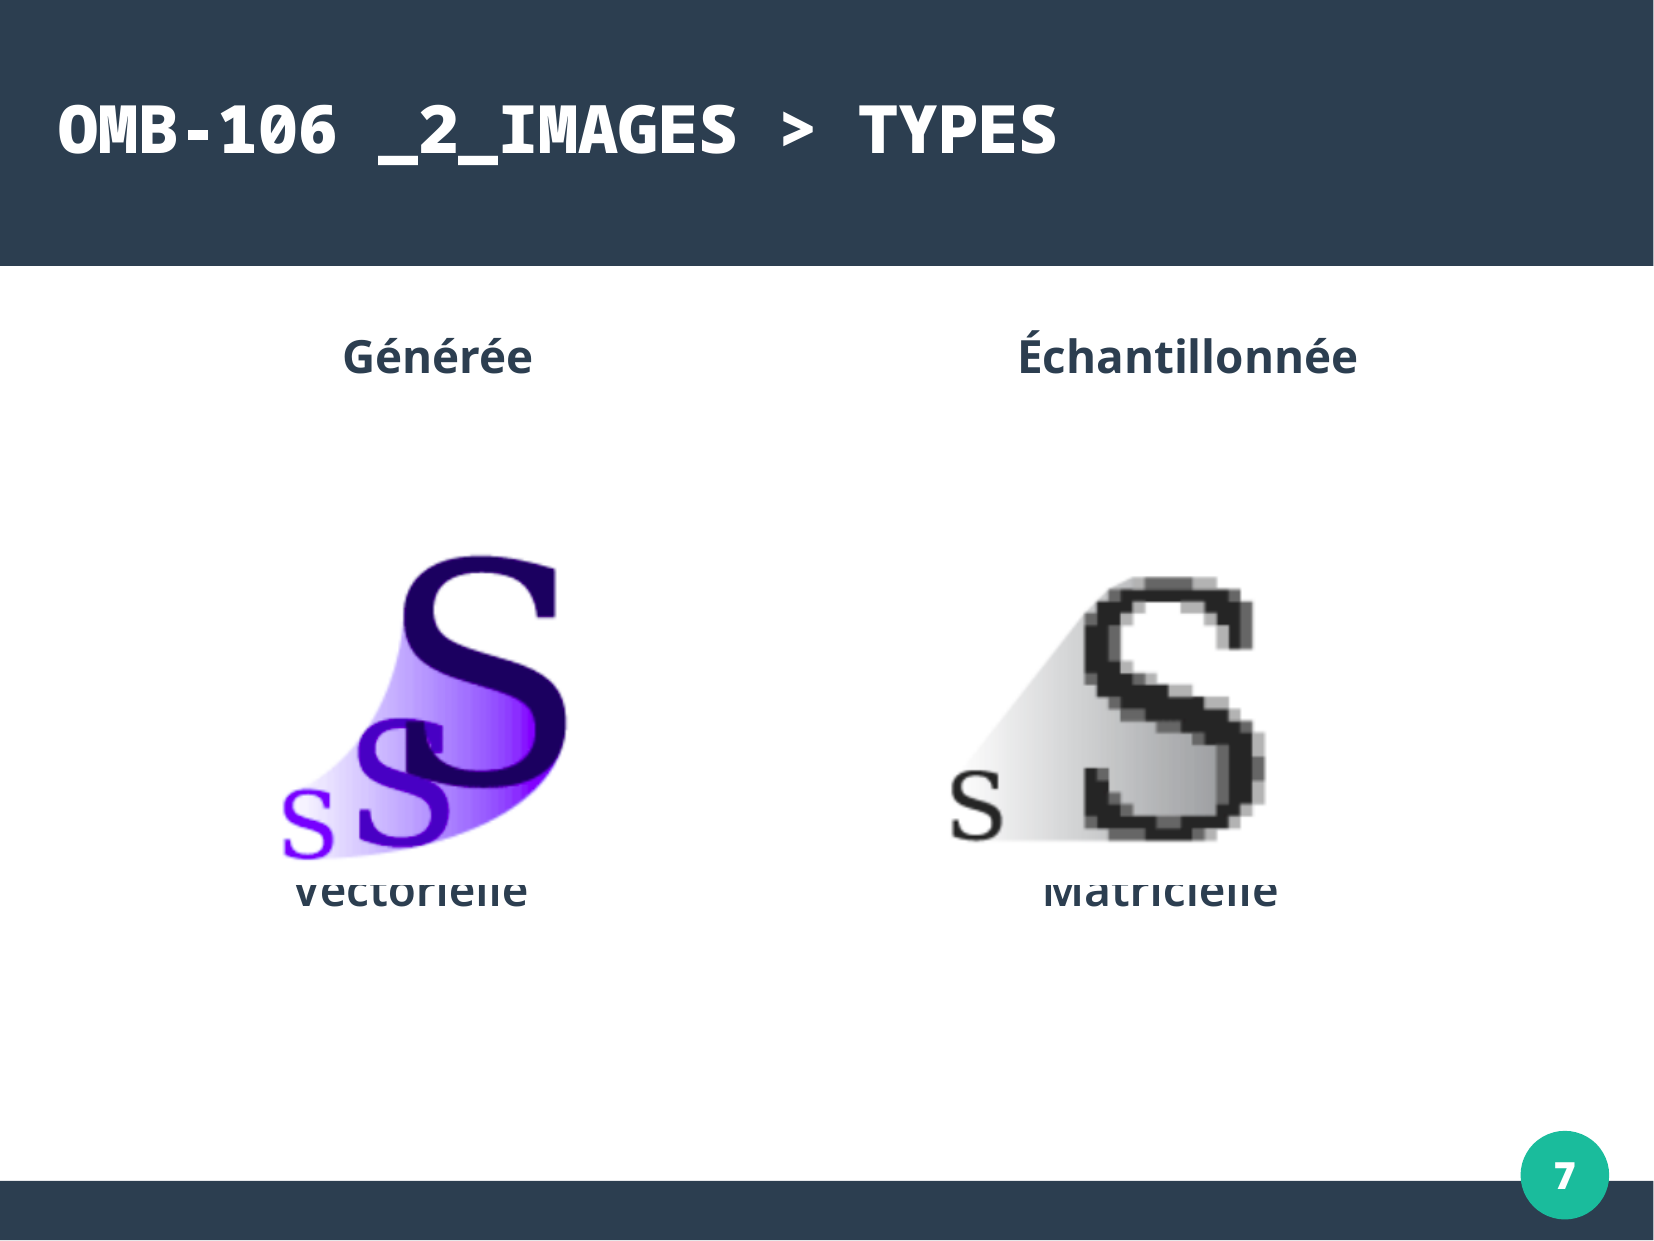

# OMB-106 _2_IMAGES > TYPES
Générée 							Échantillonnée
 		 Vectorielle 		 	 		 		 Matricielle
7